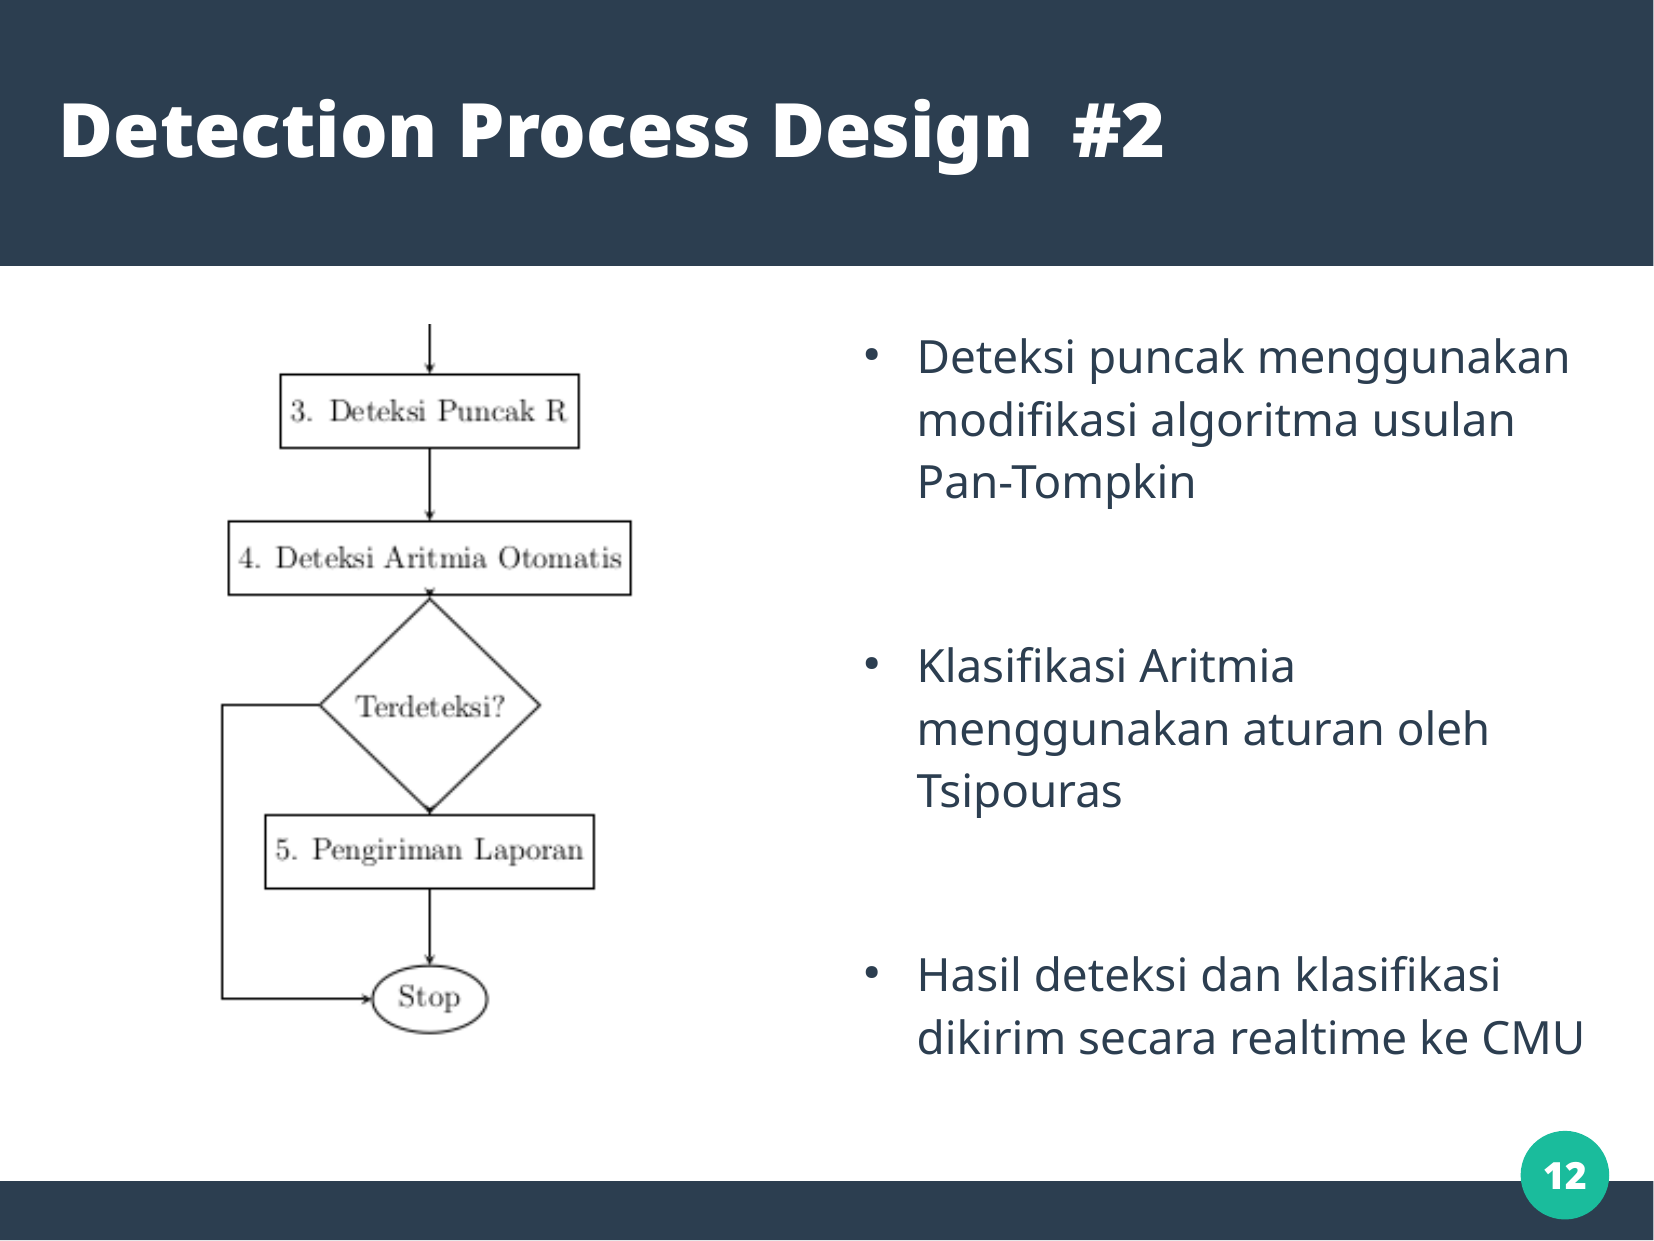

# Detection Process Design #2
Deteksi puncak menggunakan modifikasi algoritma usulan Pan-Tompkin
Klasifikasi Aritmia menggunakan aturan oleh Tsipouras
Hasil deteksi dan klasifikasi dikirim secara realtime ke CMU
12